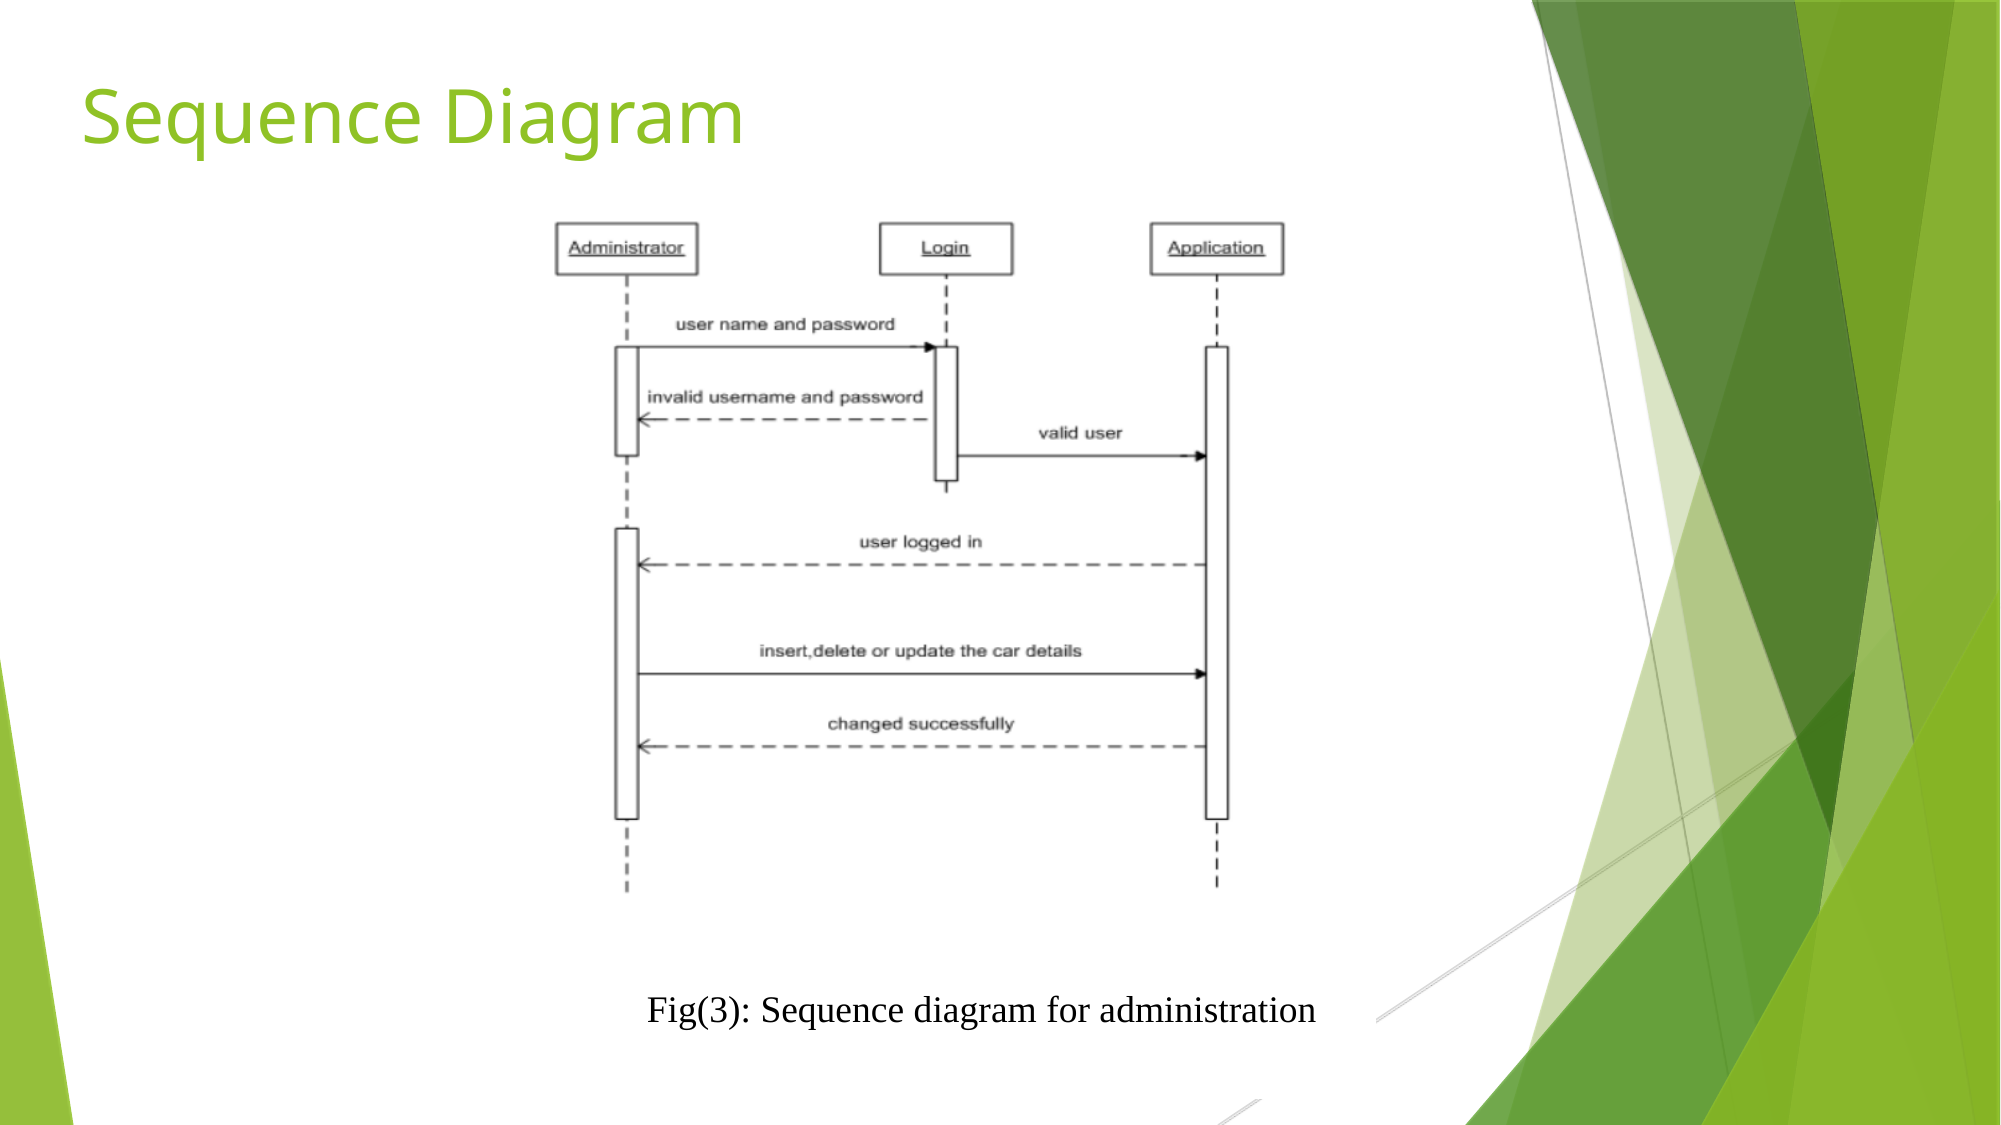

# Sequence Diagram
Fig(3): Sequence diagram for administration